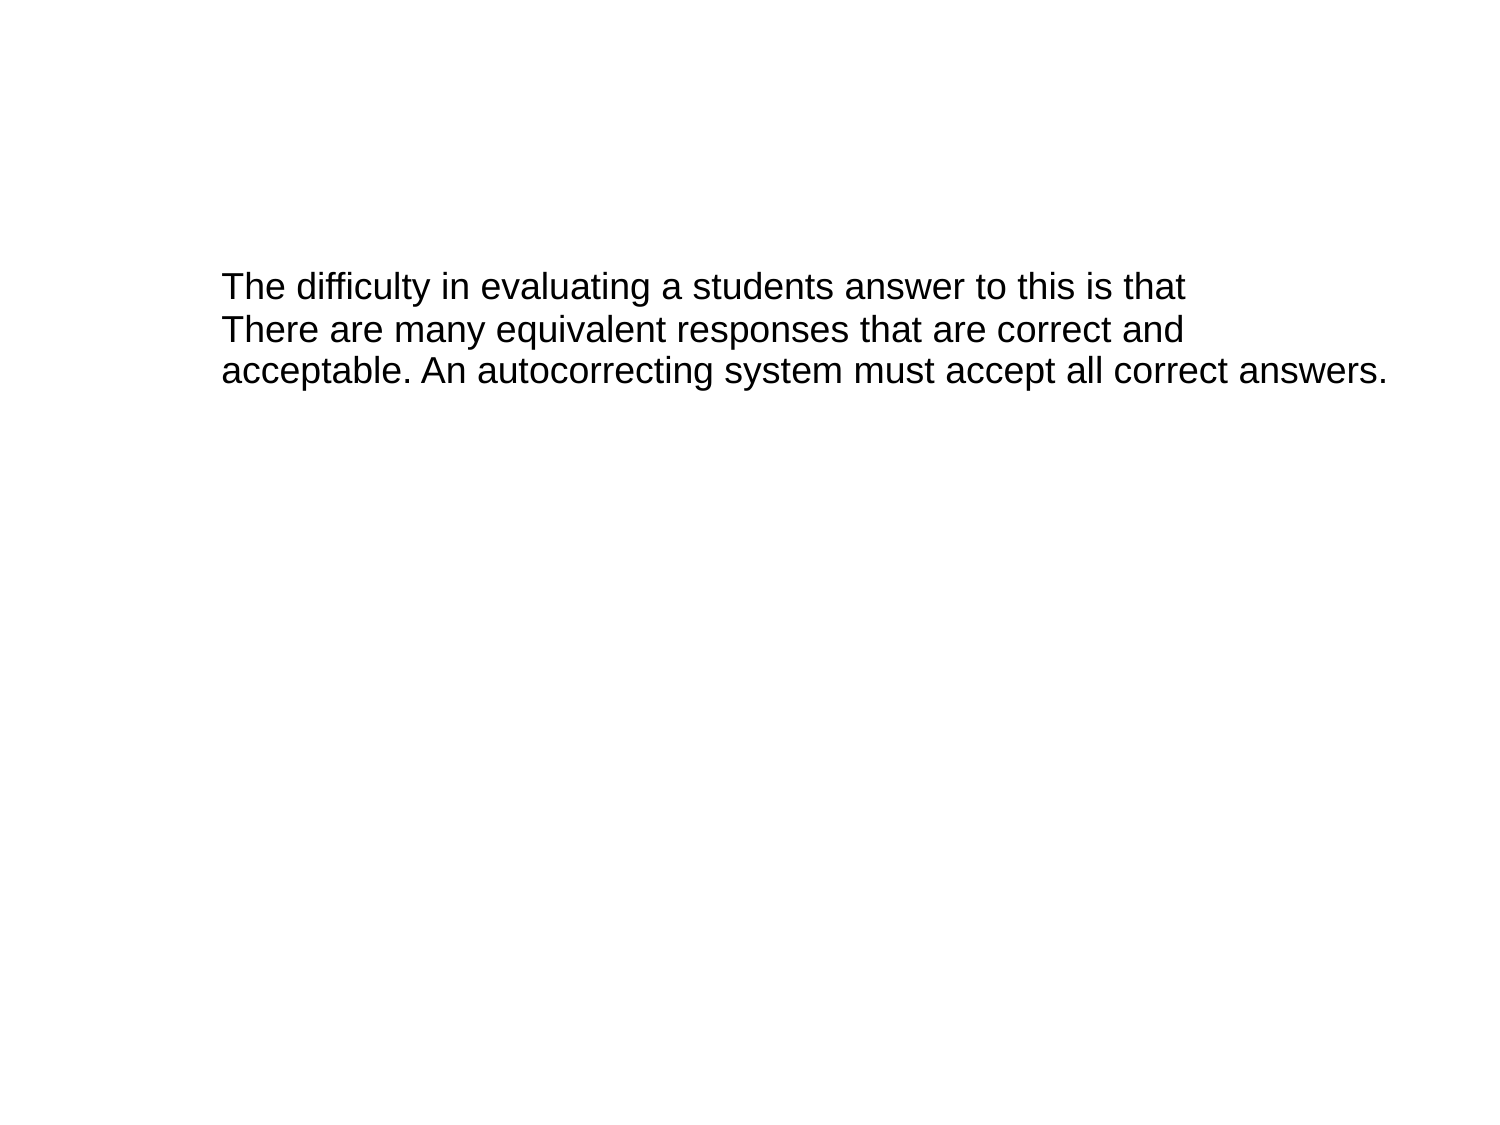

The difficulty in evaluating a students answer to this is that
There are many equivalent responses that are correct and
acceptable. An autocorrecting system must accept all correct answers.